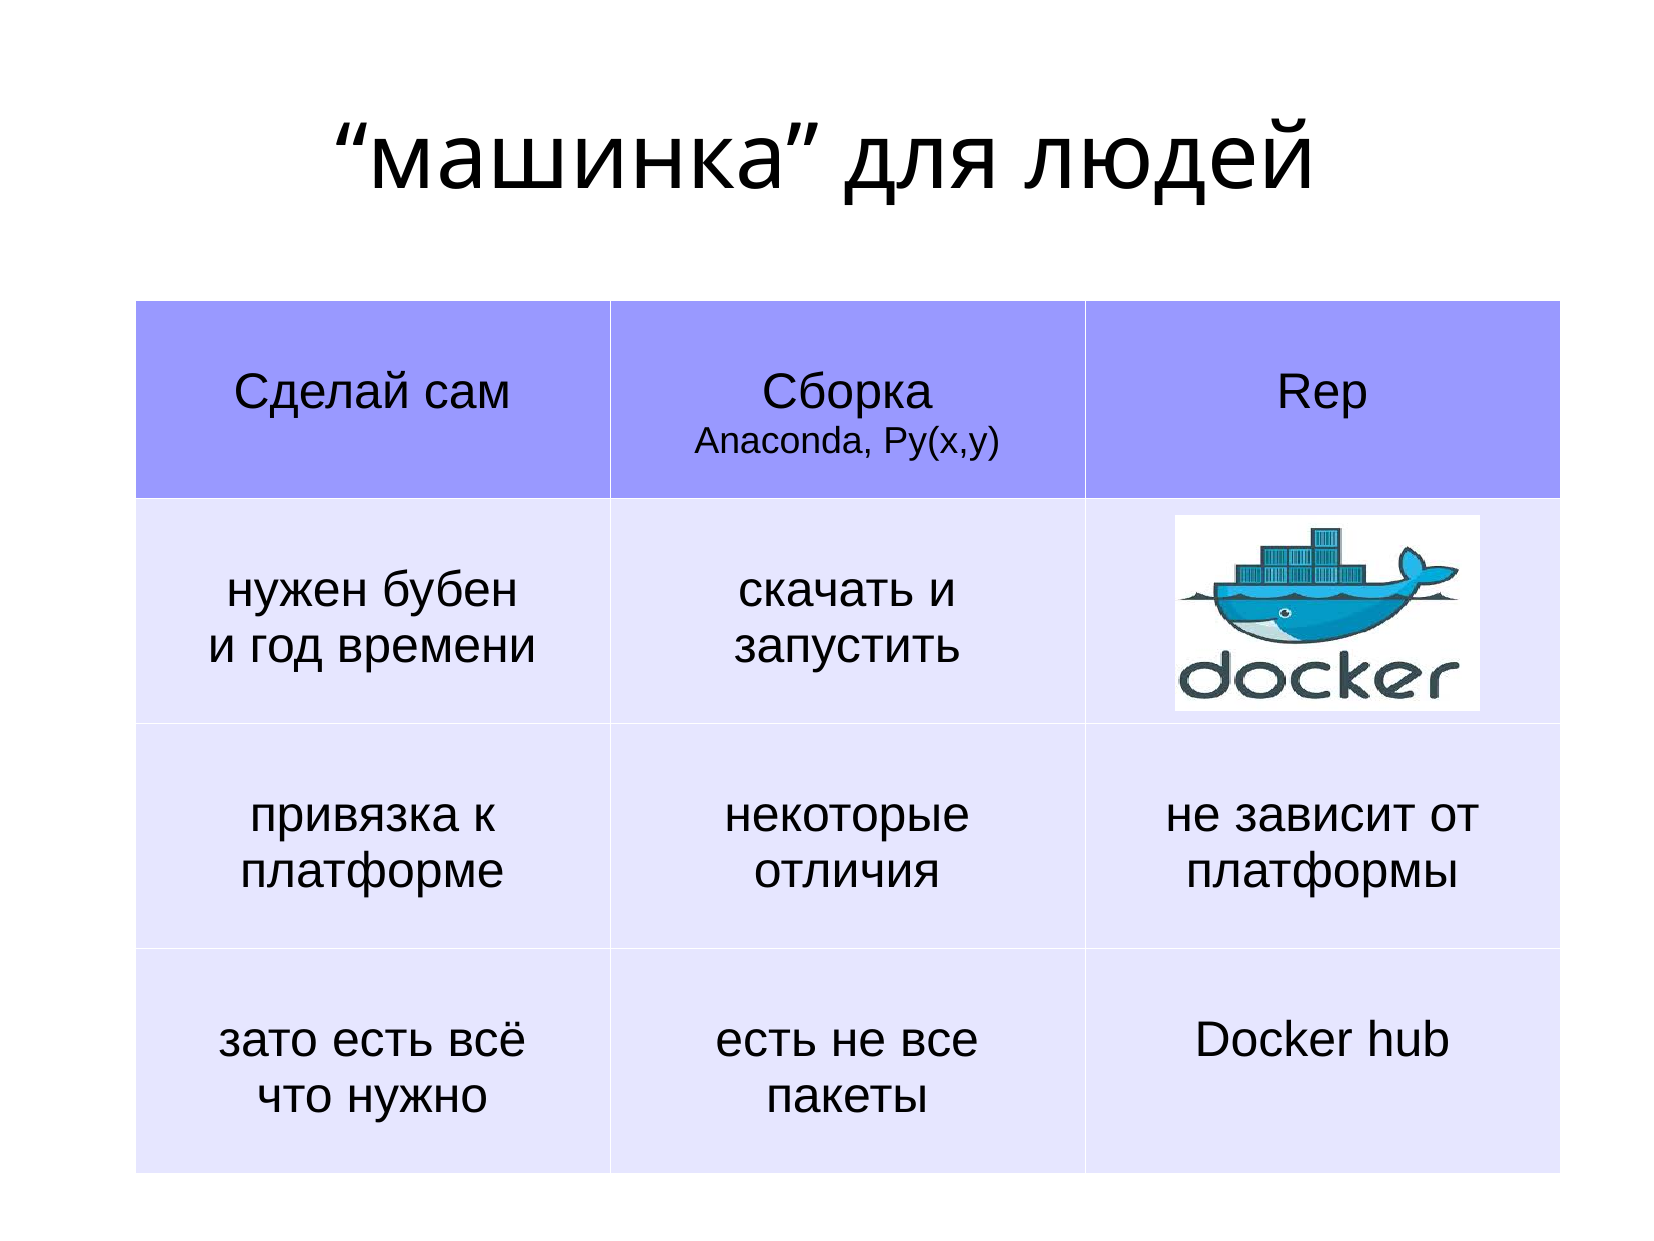

# “машинка” для людей
| Сделай сам | Сборка Anaconda, Py(x,y) | Rep |
| --- | --- | --- |
| нужен бубен и год времени | скачать и запустить | |
| привязка к платформе | некоторые отличия | не зависит от платформы |
| зато есть всё что нужно | есть не все пакеты | Docker hub |